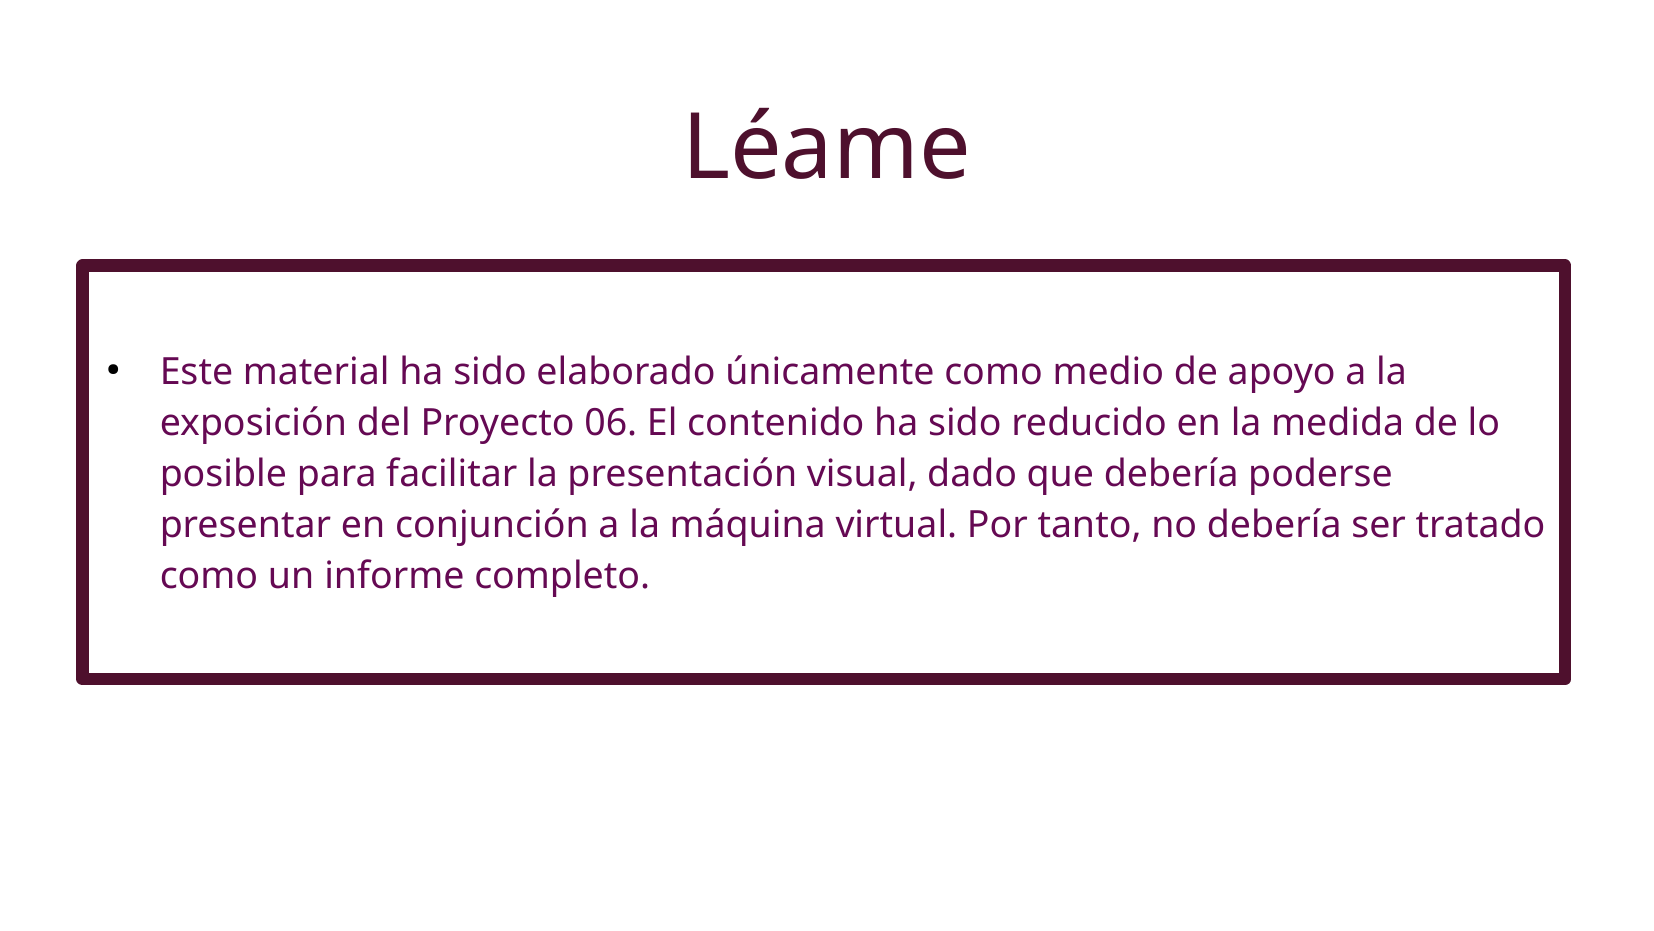

# Léame
Este material ha sido elaborado únicamente como medio de apoyo a la exposición del Proyecto 06. El contenido ha sido reducido en la medida de lo posible para facilitar la presentación visual, dado que debería poderse presentar en conjunción a la máquina virtual. Por tanto, no debería ser tratado como un informe completo.